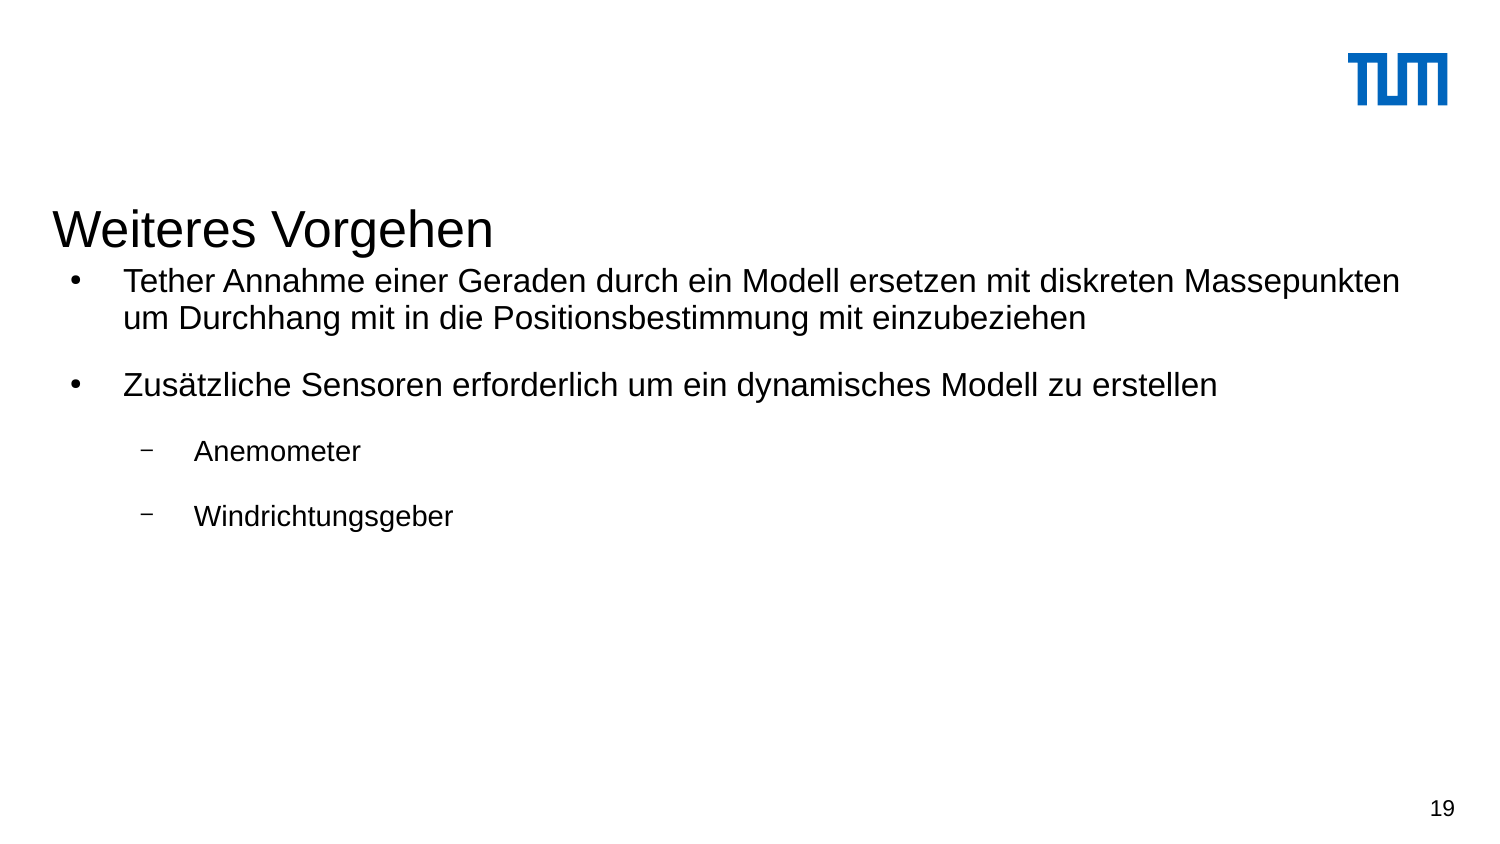

# Weiteres Vorgehen
Tether Annahme einer Geraden durch ein Modell ersetzen mit diskreten Massepunkten um Durchhang mit in die Positionsbestimmung mit einzubeziehen
Zusätzliche Sensoren erforderlich um ein dynamisches Modell zu erstellen
Anemometer
Windrichtungsgeber